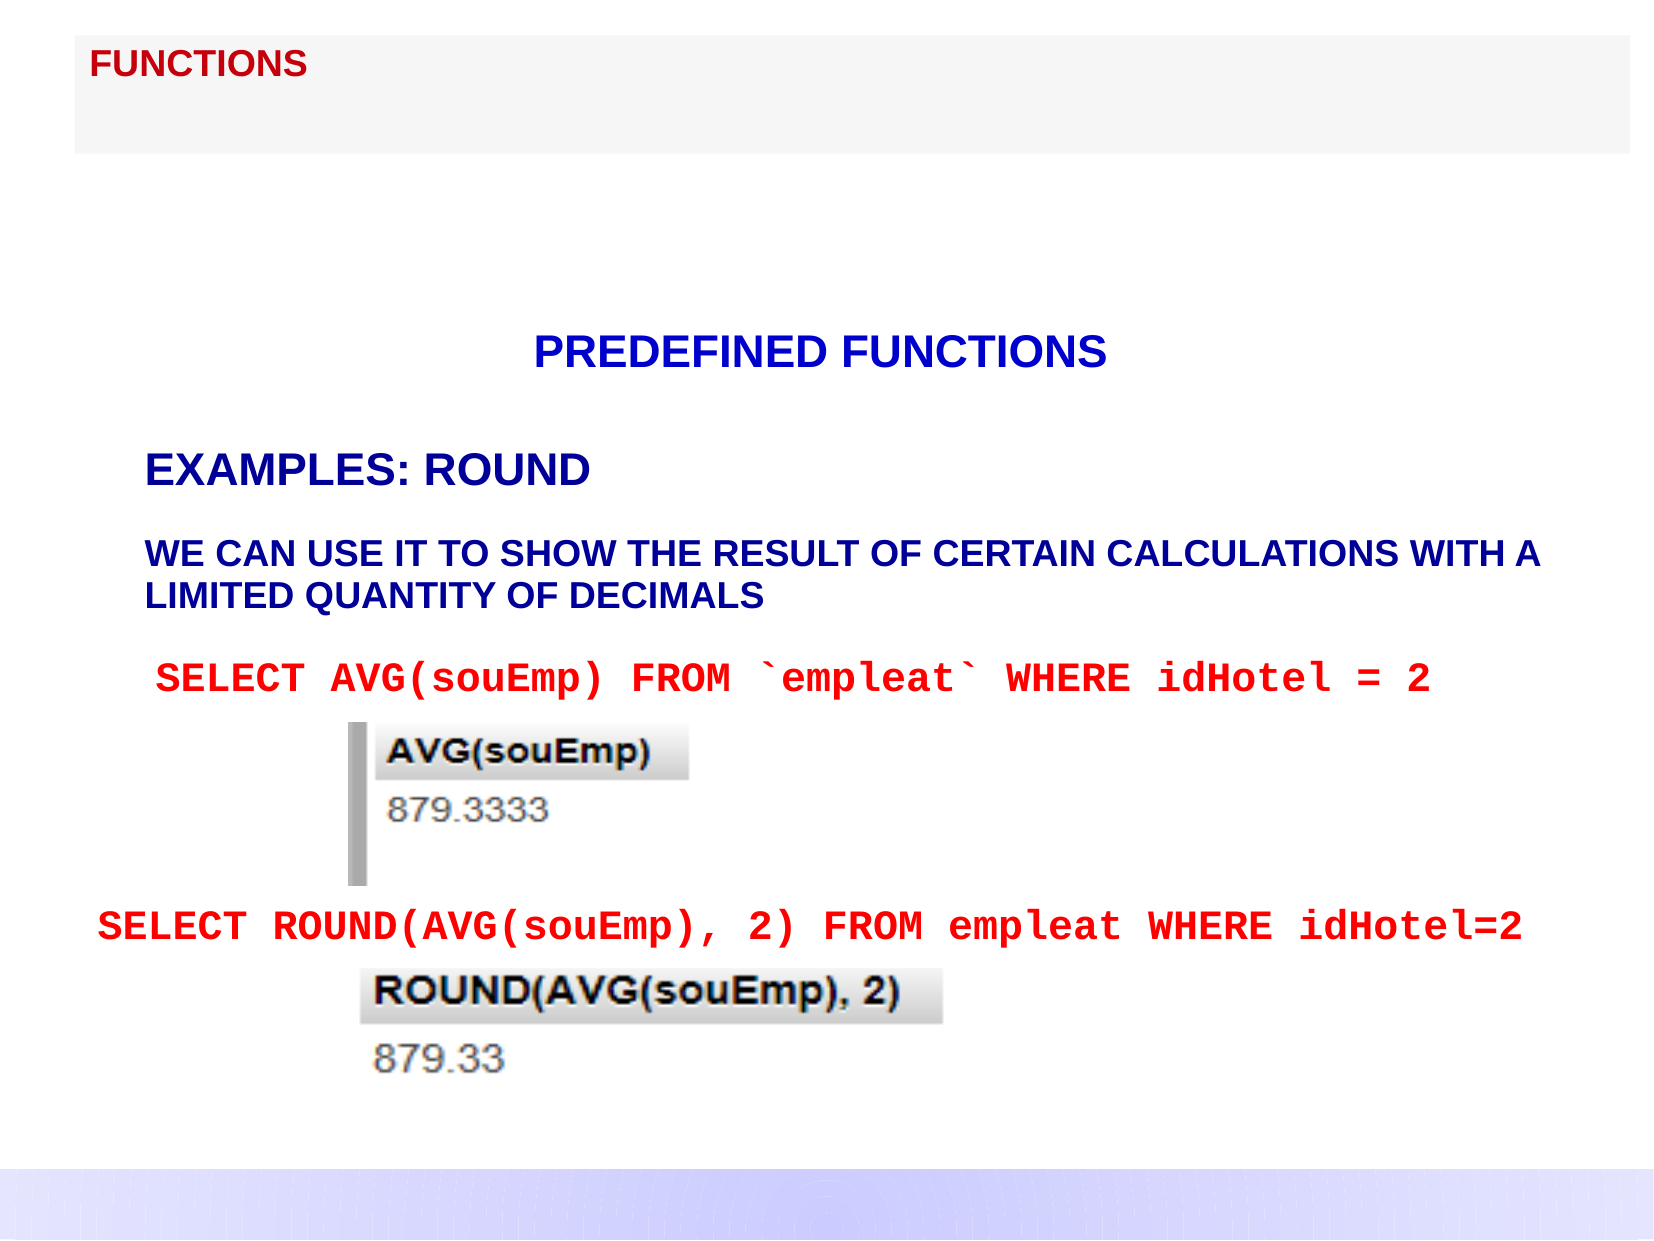

FUNCTIONS
PREDEFINED FUNCTIONS
EXAMPLES: ROUND
WE CAN USE IT TO SHOW THE RESULT OF CERTAIN CALCULATIONS WITH A LIMITED QUANTITY OF DECIMALS
SELECT AVG(souEmp) FROM `empleat` WHERE idHotel = 2
SELECT ROUND(AVG(souEmp), 2) FROM empleat WHERE idHotel=2